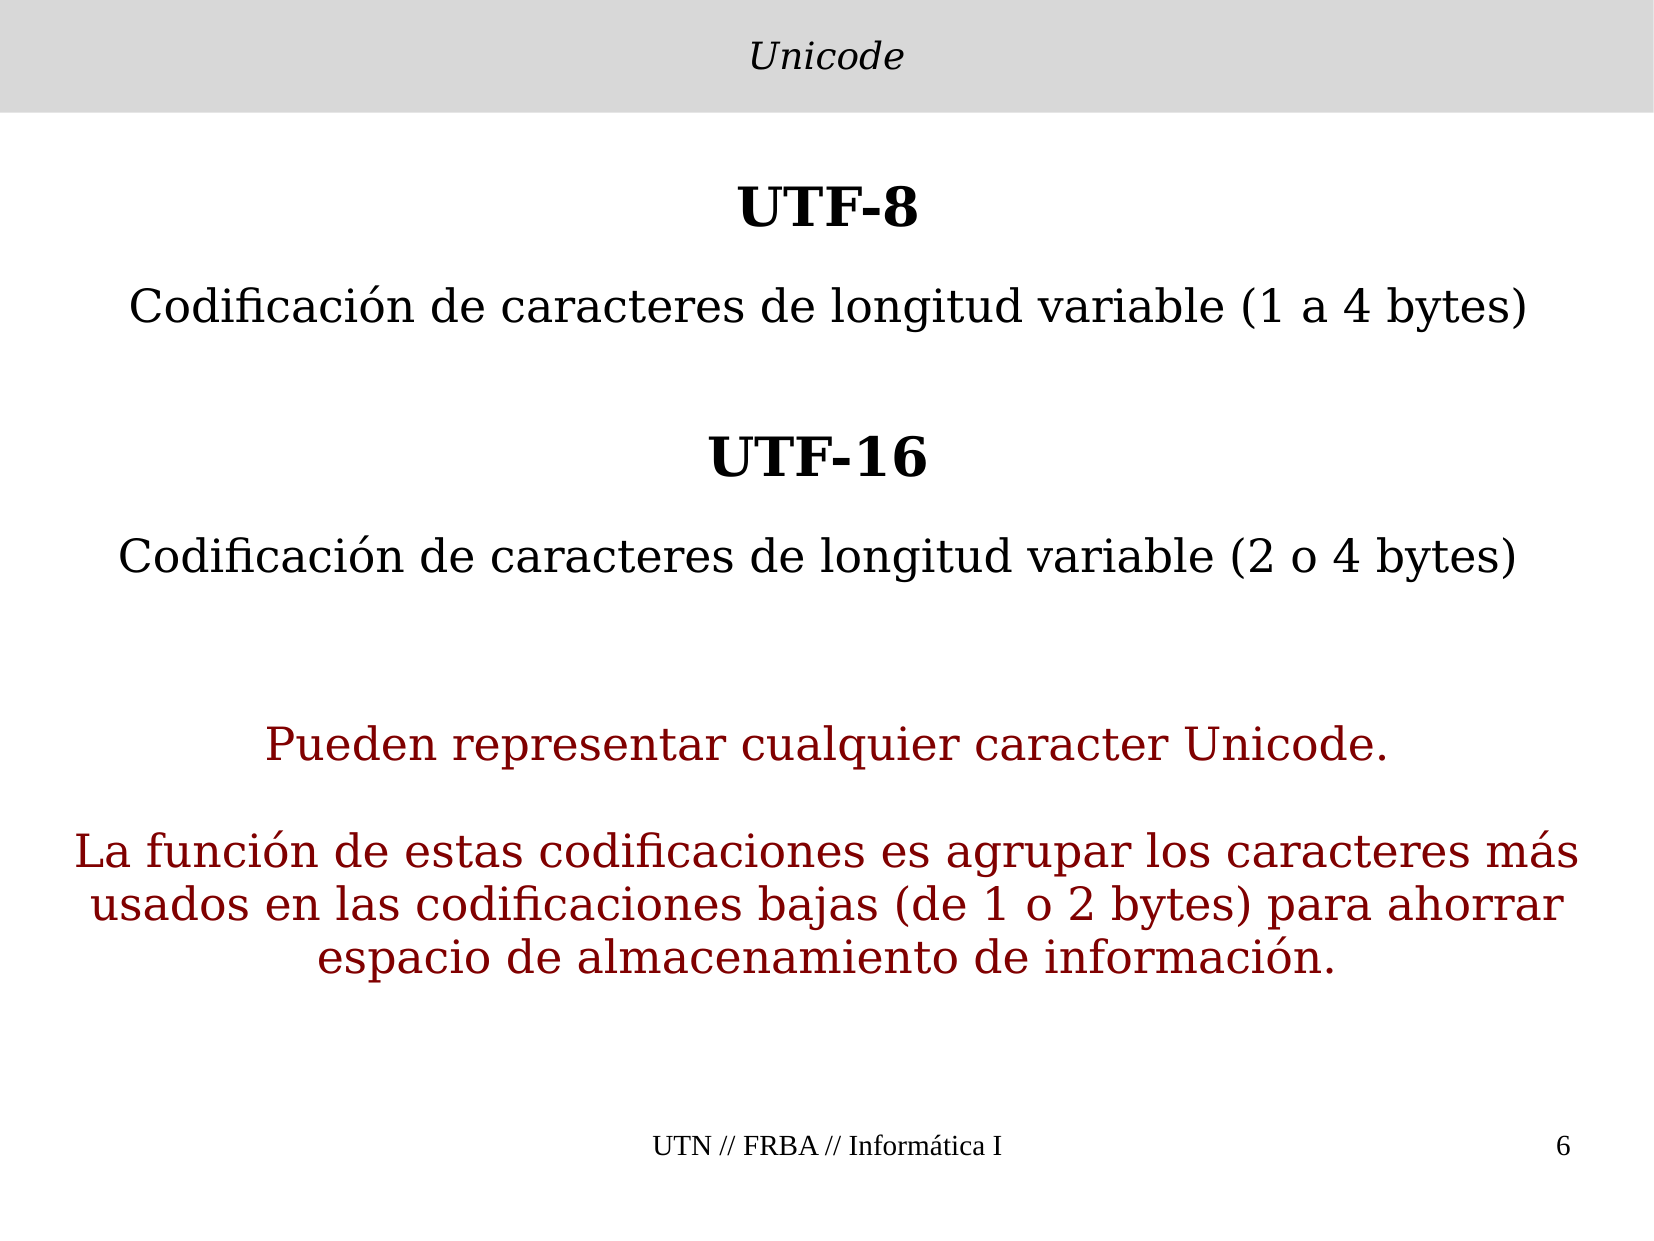

Unicode
UTF-8
Codificación de caracteres de longitud variable (1 a 4 bytes)
UTF-16
Codificación de caracteres de longitud variable (2 o 4 bytes)
Pueden representar cualquier caracter Unicode.
La función de estas codificaciones es agrupar los caracteres más usados en las codificaciones bajas (de 1 o 2 bytes) para ahorrar espacio de almacenamiento de información.
UTN // FRBA // Informática I
6